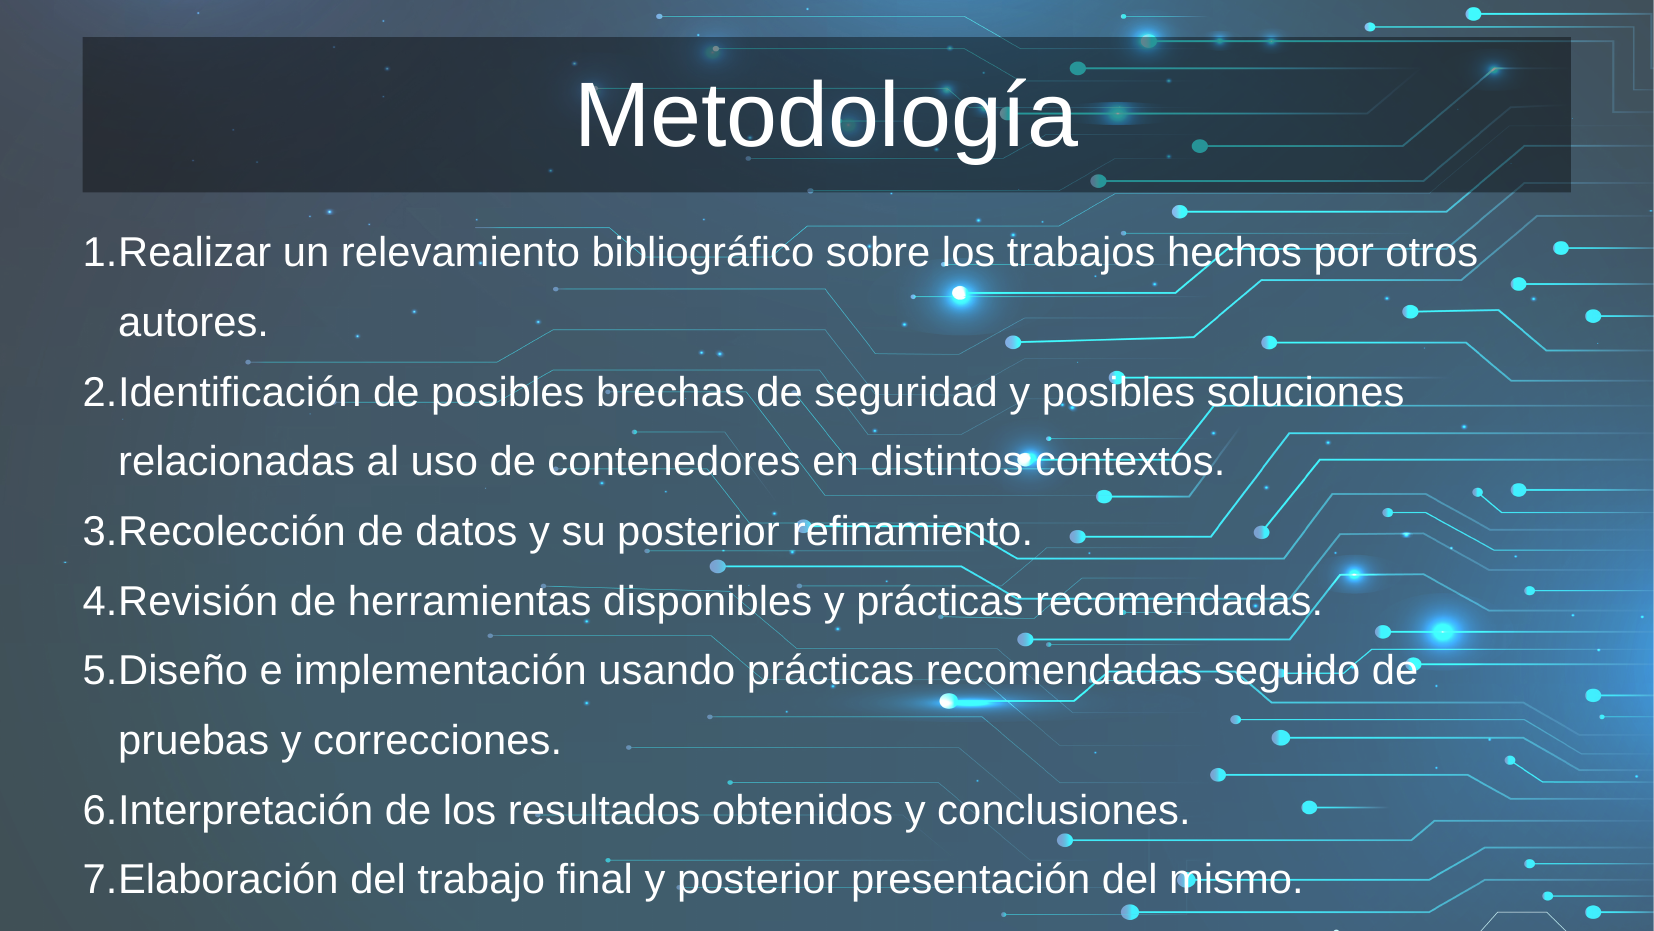

# Metodología
Realizar un relevamiento bibliográfico sobre los trabajos hechos por otros autores.
Identificación de posibles brechas de seguridad y posibles soluciones relacionadas al uso de contenedores en distintos contextos.
Recolección de datos y su posterior refinamiento.
Revisión de herramientas disponibles y prácticas recomendadas.
Diseño e implementación usando prácticas recomendadas seguido de pruebas y correcciones.
Interpretación de los resultados obtenidos y conclusiones.
Elaboración del trabajo final y posterior presentación del mismo.